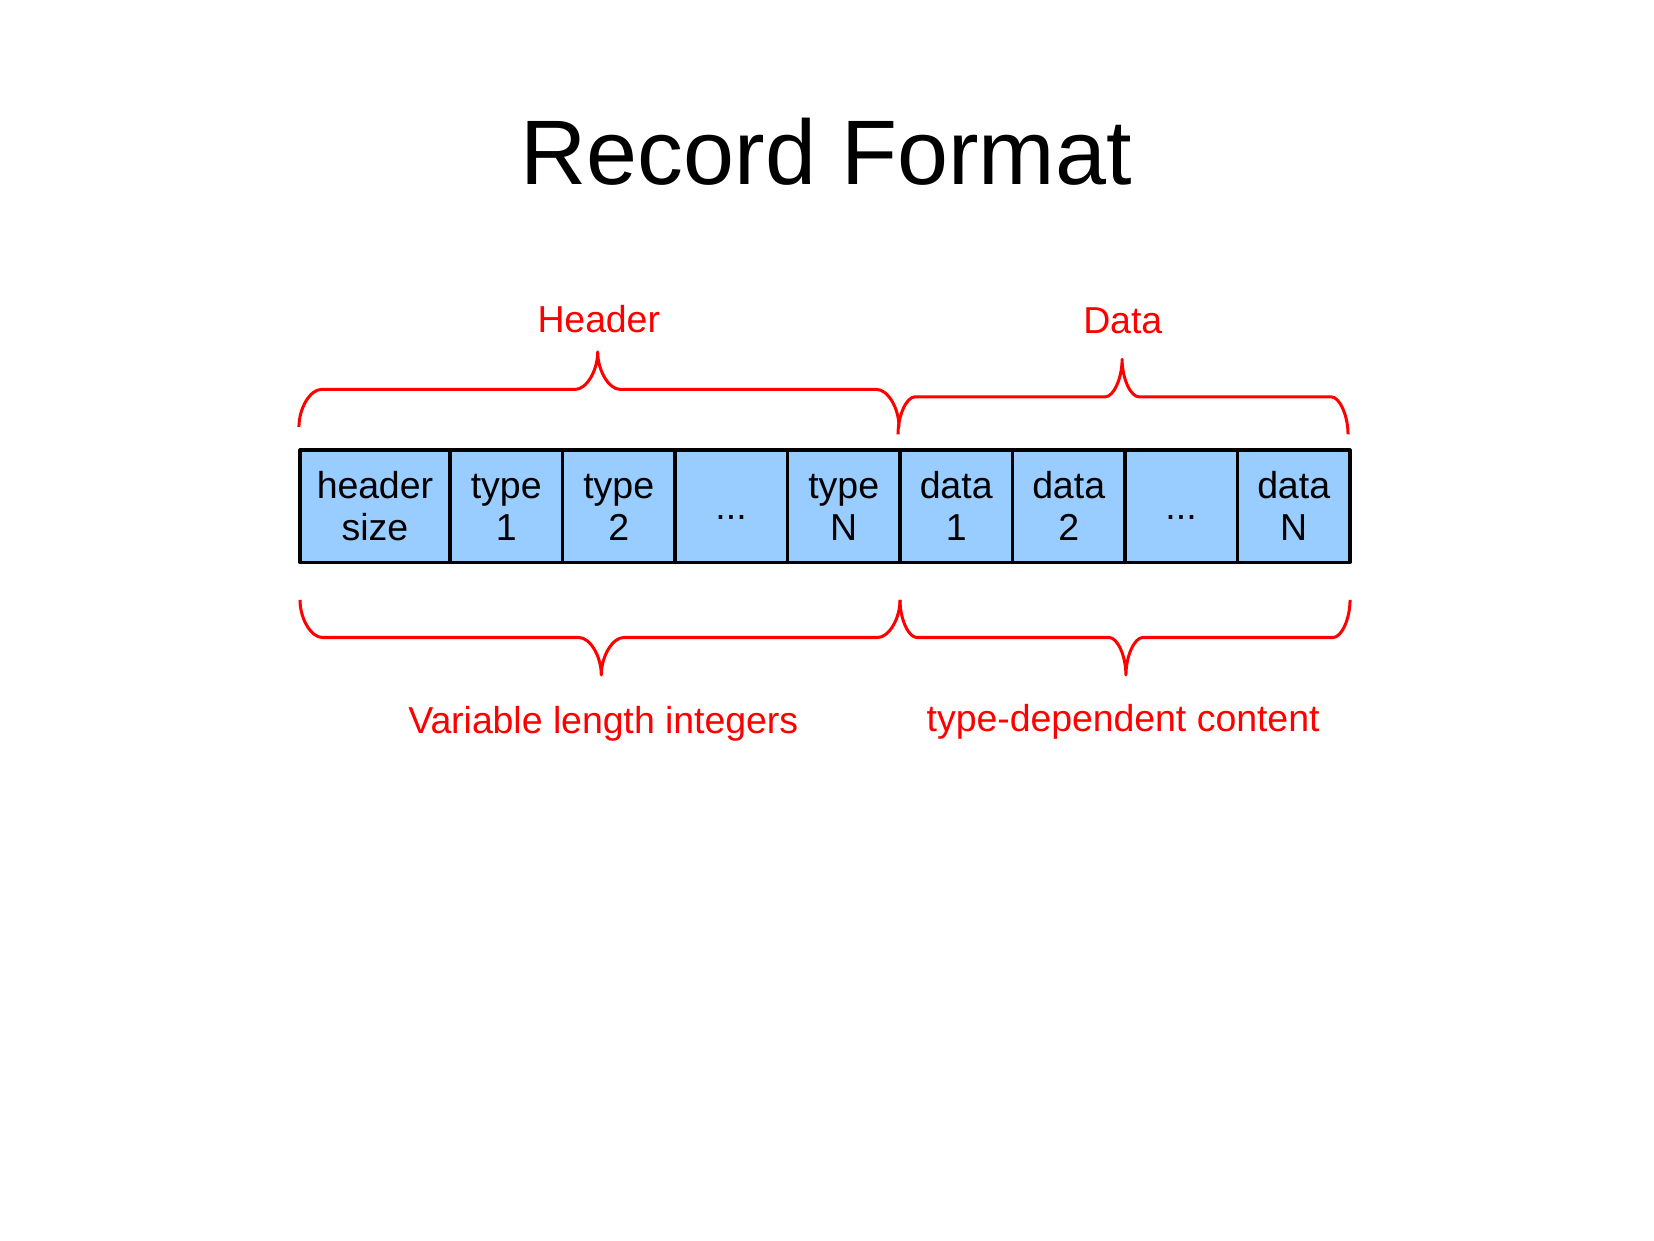

# Record Format
Header
Data
header
size
type
1
type
2
...
type
N
data
1
data
2
...
data
N
type-dependent content
Variable length integers